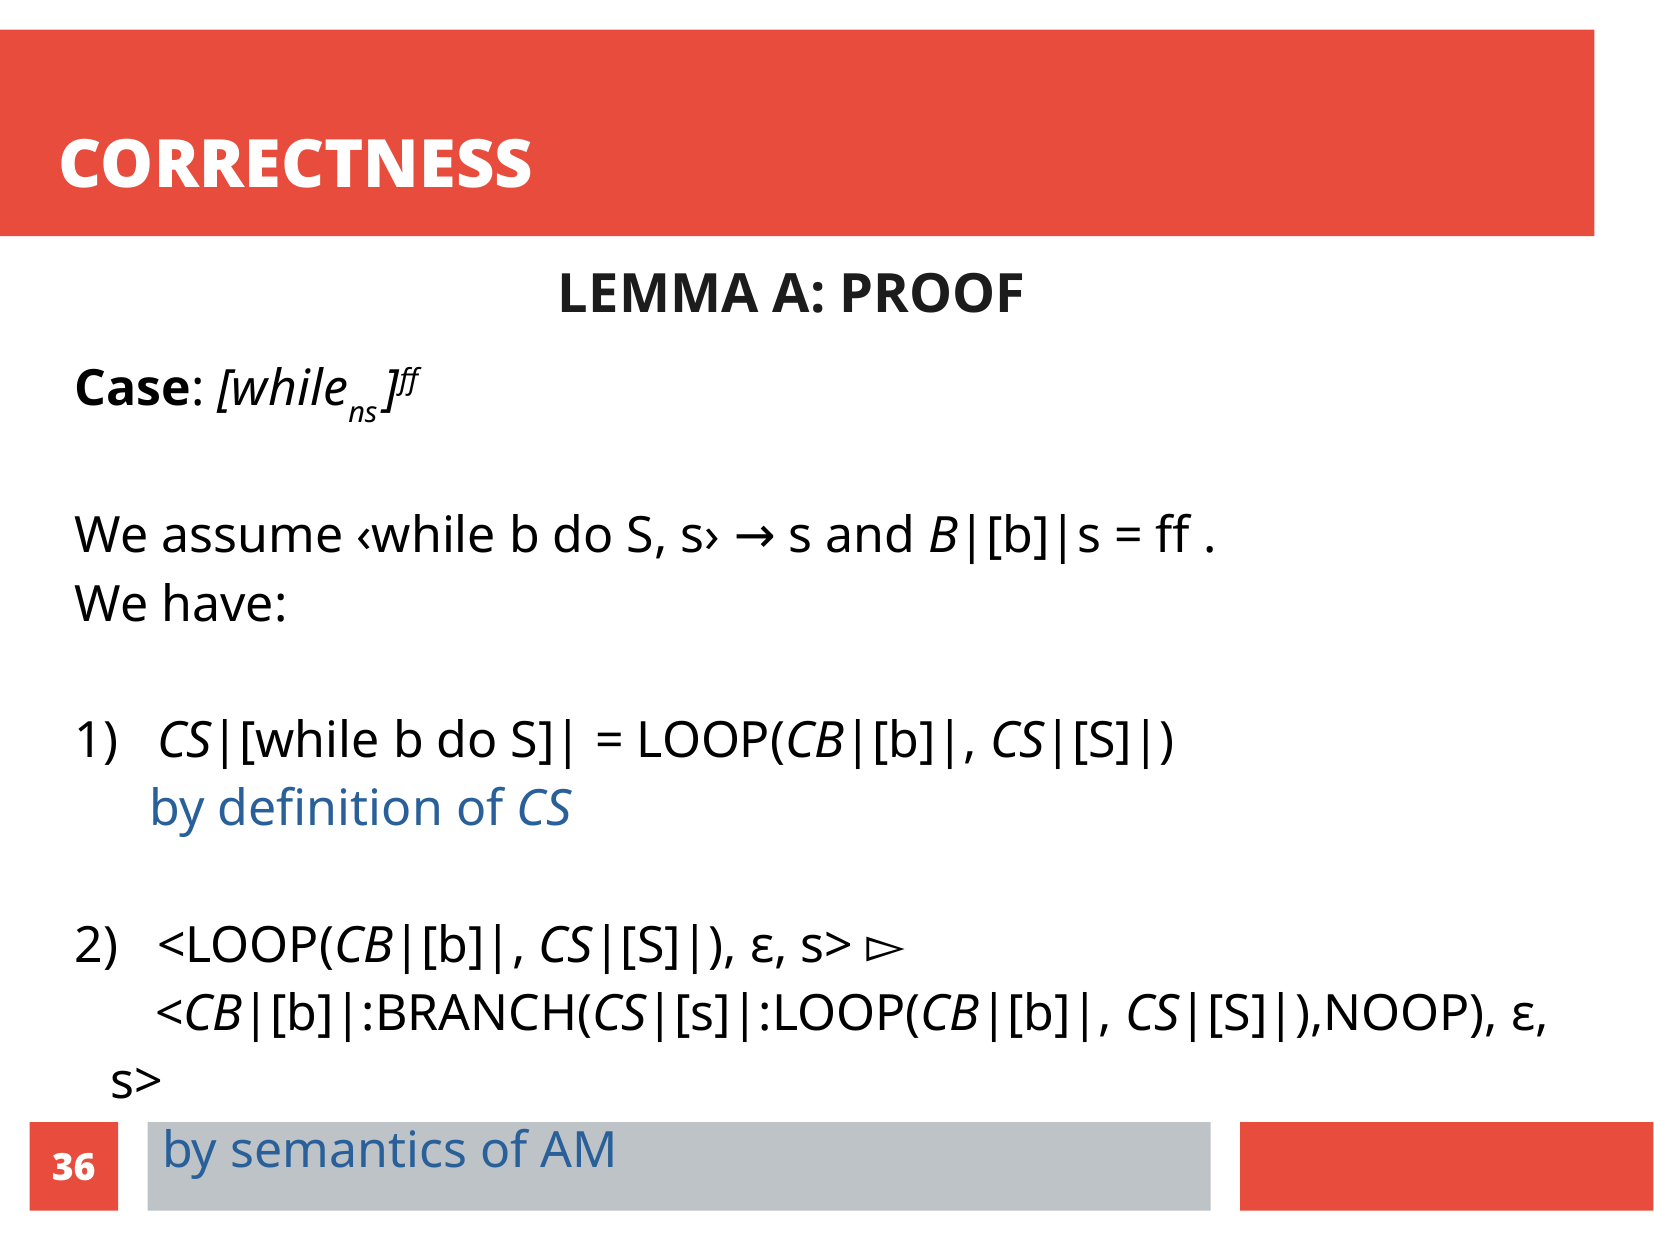

# CORRECTNESS
LEMMA A: PROOF
Case: [whilens ]ff
We assume ‹while b do S, s› → s and B|[b]|s = ff .
We have:
 CS|[while b do S]| = LOOP(CB|[b]|, CS|[S]|)
	by definition of CS
 <LOOP(CB|[b]|, CS|[S]|), ε, s> ▻
 <CB|[b]|:BRANCH(CS|[s]|:LOOP(CB|[b]|, CS|[S]|),NOOP), ε, s>
 by semantics of AM
36